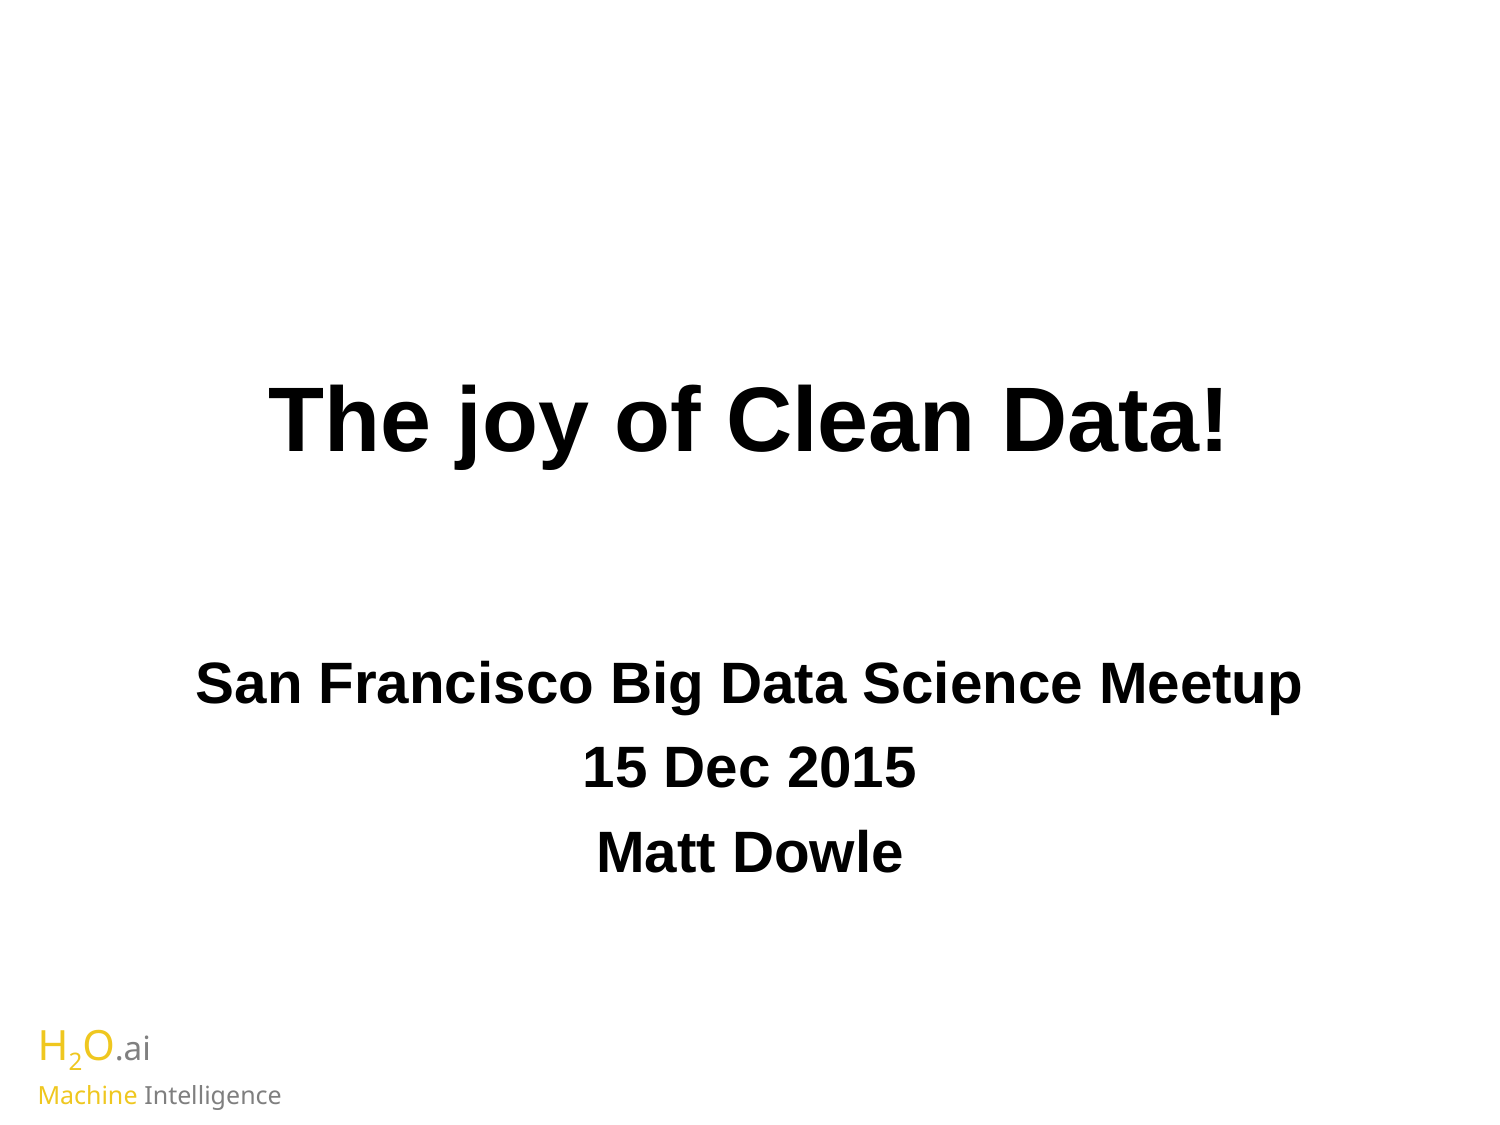

# The joy of Clean Data!
San Francisco Big Data Science Meetup
15 Dec 2015
Matt Dowle